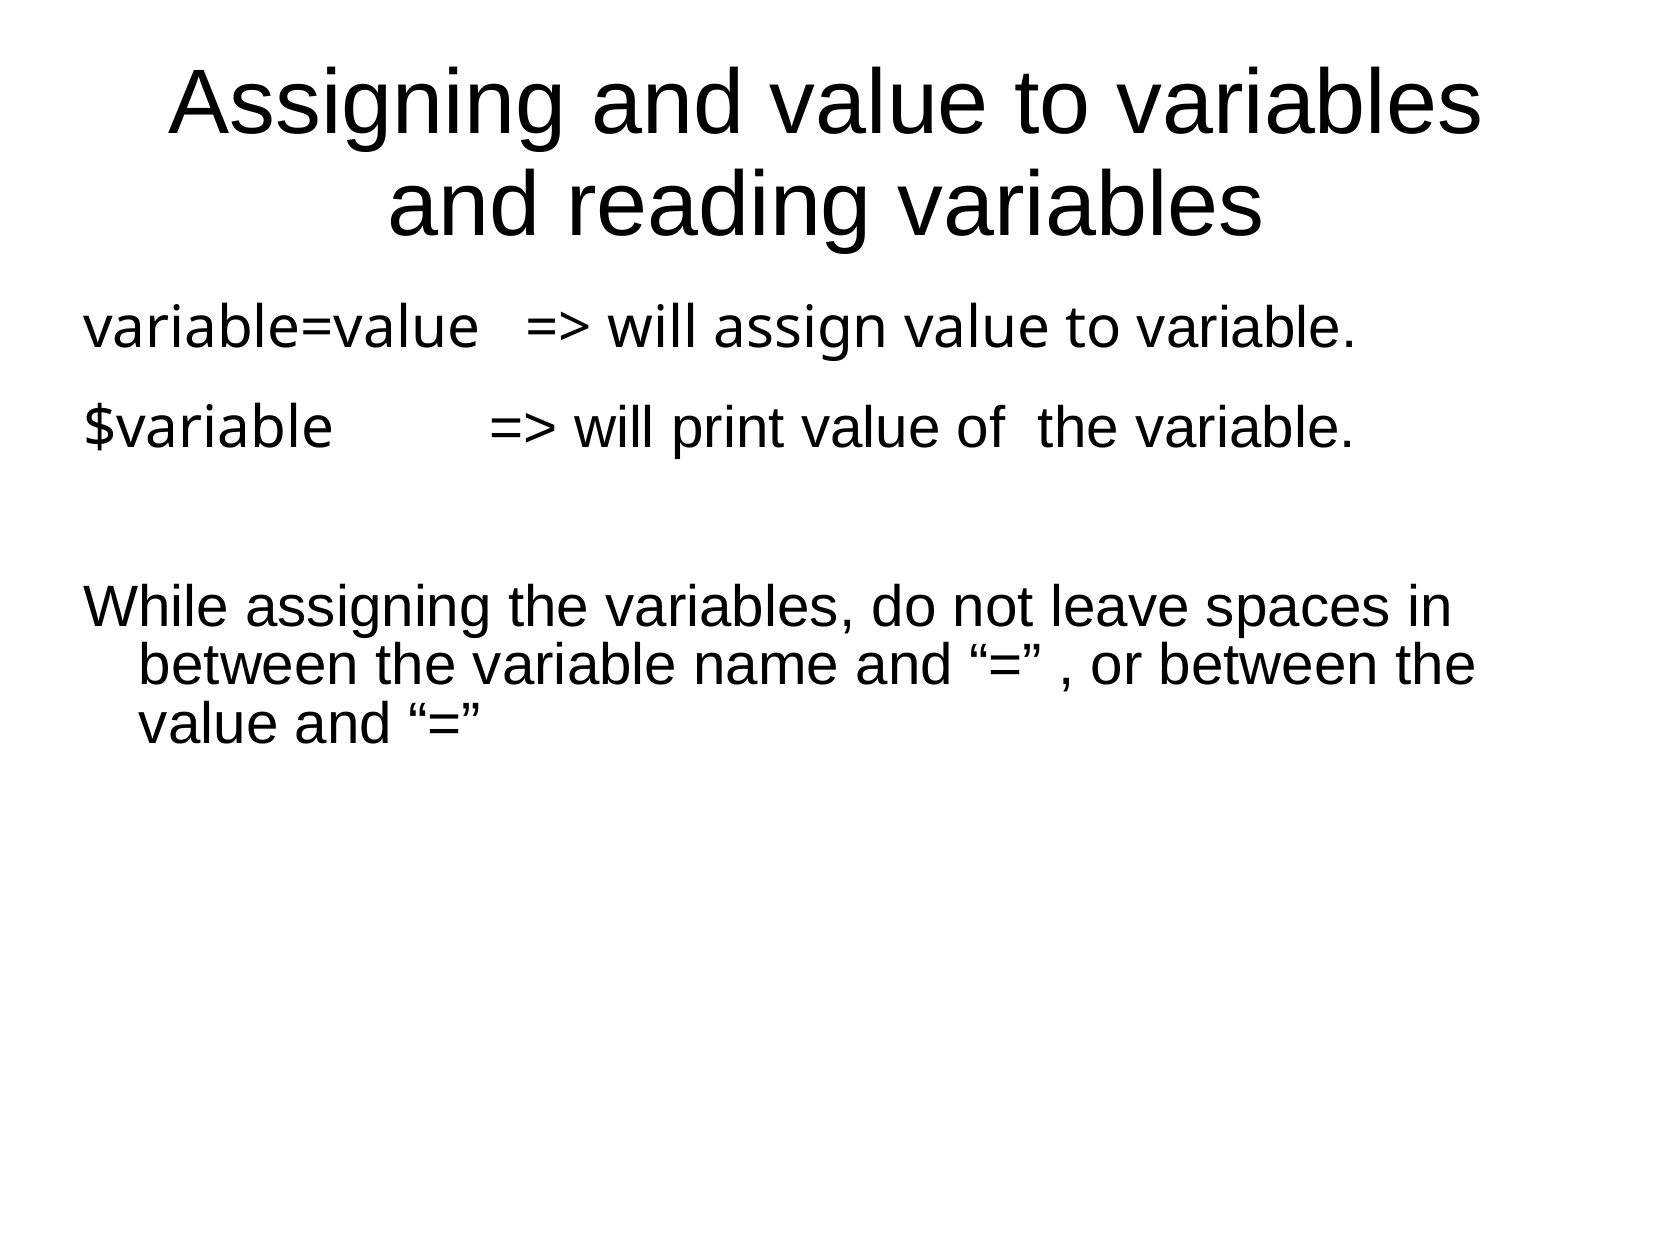

# Assigning and value to variables and reading variables
variable=value => will assign value to variable.
$variable 			=> will print value of the variable.
While assigning the variables, do not leave spaces in between the variable name and “=” , or between the value and “=”